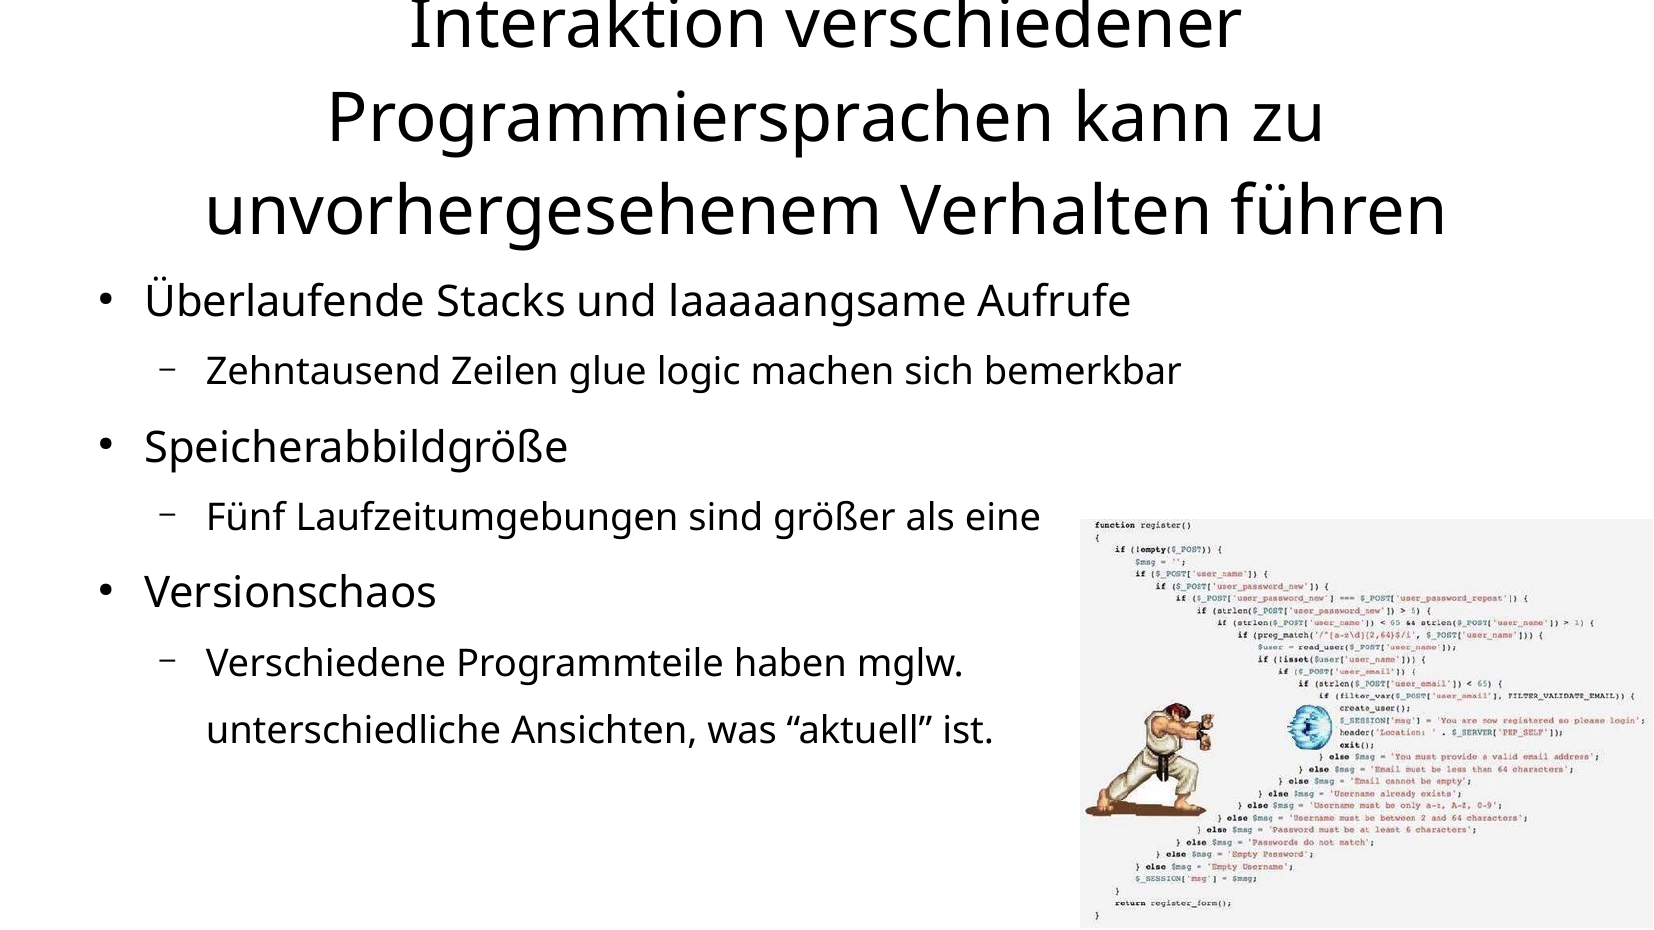

# Interaktion verschiedener Programmiersprachen kann zu unvorhergesehenem Verhalten führen
Überlaufende Stacks und laaaaangsame Aufrufe
Zehntausend Zeilen glue logic machen sich bemerkbar
Speicherabbildgröße
Fünf Laufzeitumgebungen sind größer als eine
Versionschaos
Verschiedene Programmteile haben mglw.
unterschiedliche Ansichten, was “aktuell” ist.